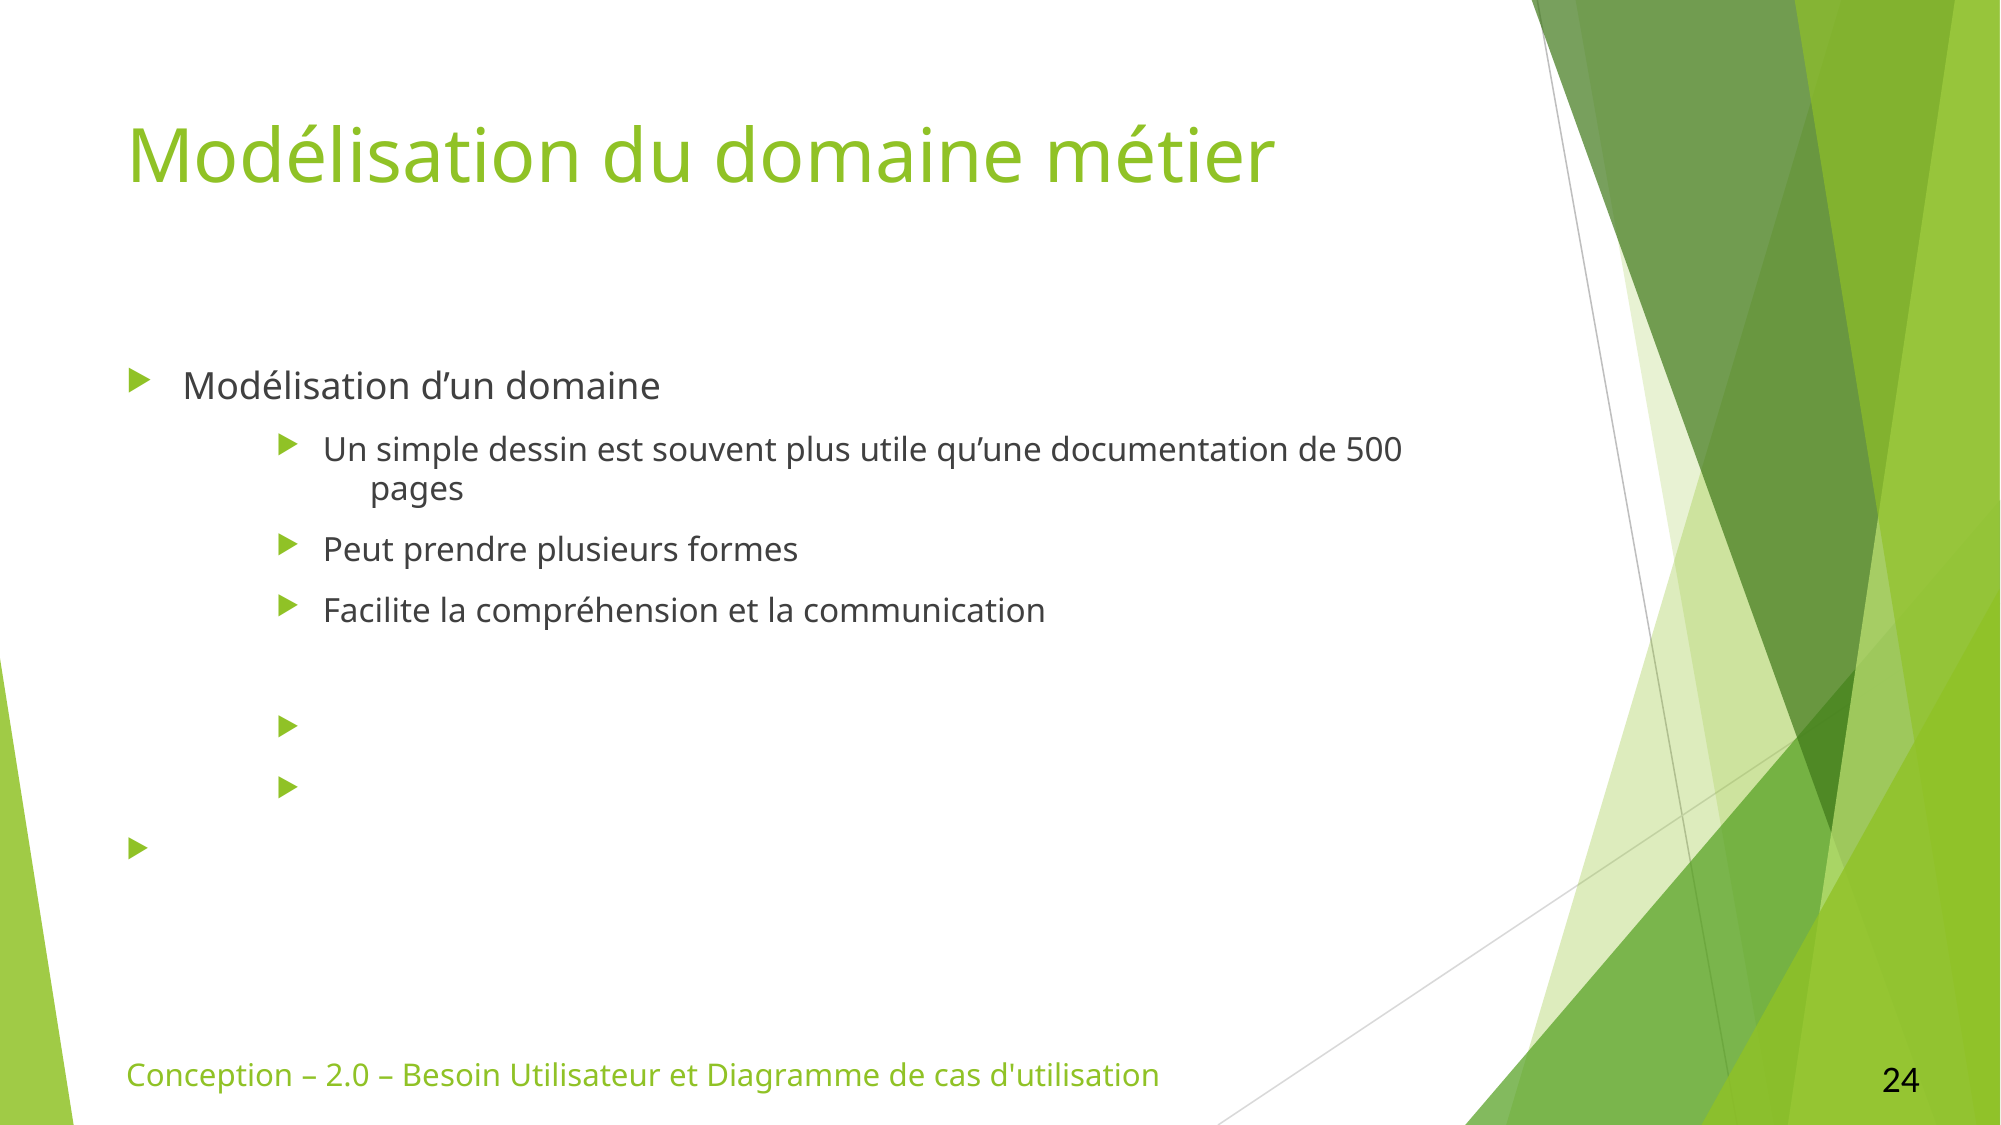

# Modélisation du domaine métier
Modélisation d’un domaine
Un simple dessin est souvent plus utile qu’une documentation de 500 pages
Peut prendre plusieurs formes
Facilite la compréhension et la communication
Conception – 2.0 – Besoin Utilisateur et Diagramme de cas d'utilisation